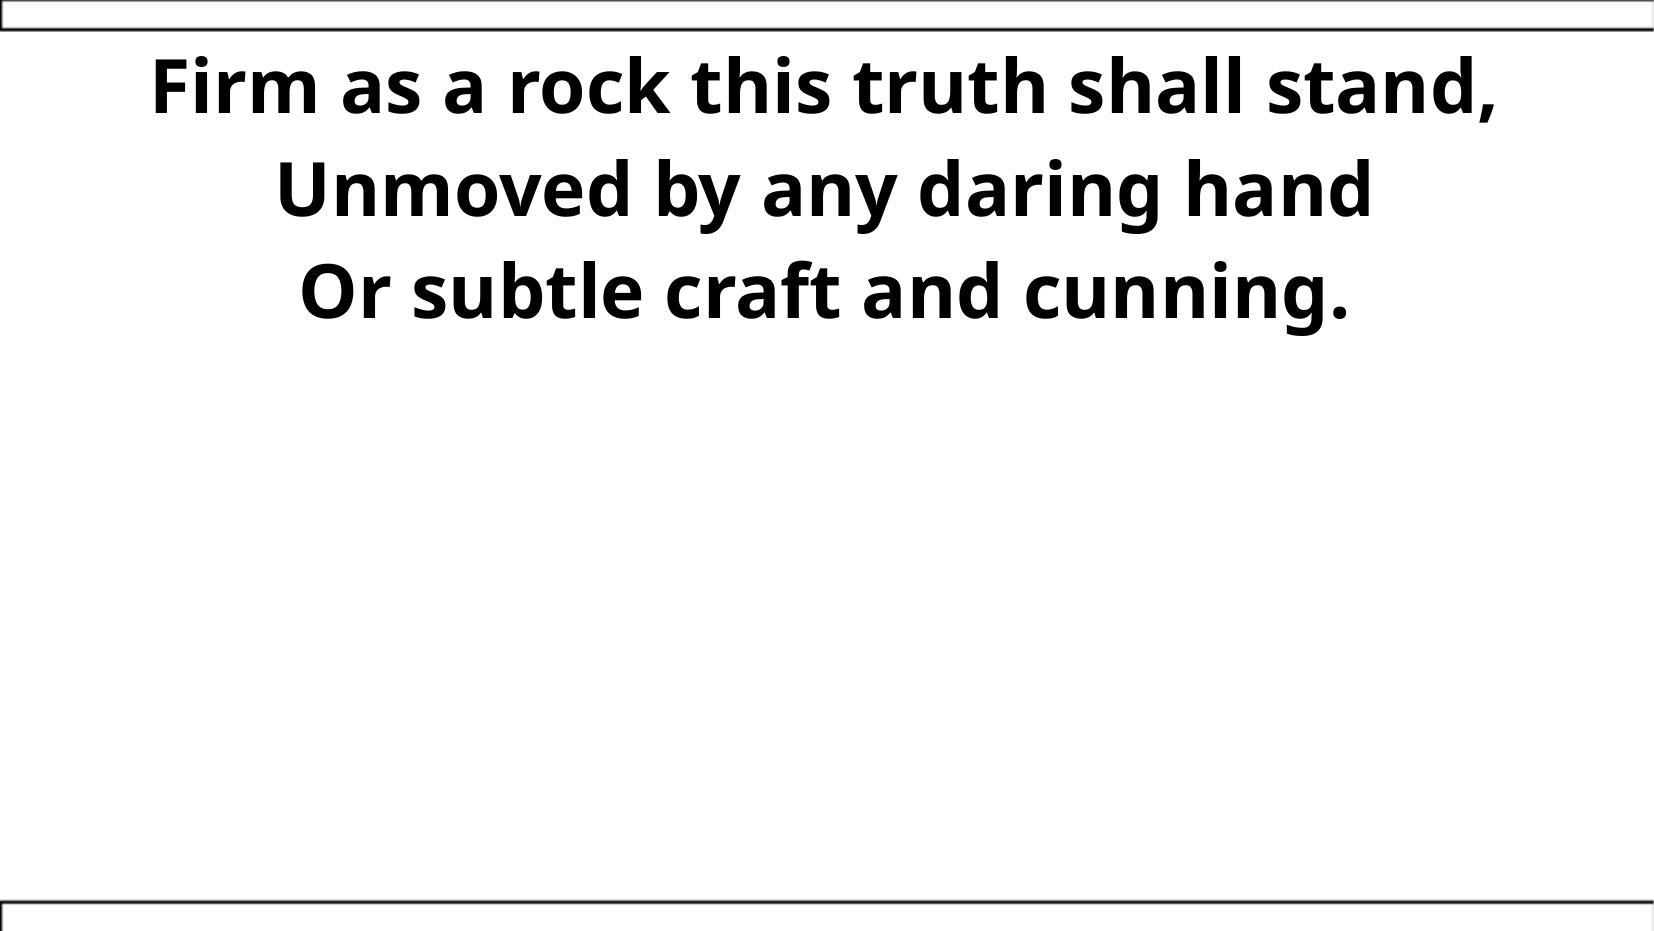

Firm as a rock this truth shall stand,
Unmoved by any daring hand
Or subtle craft and cunning.